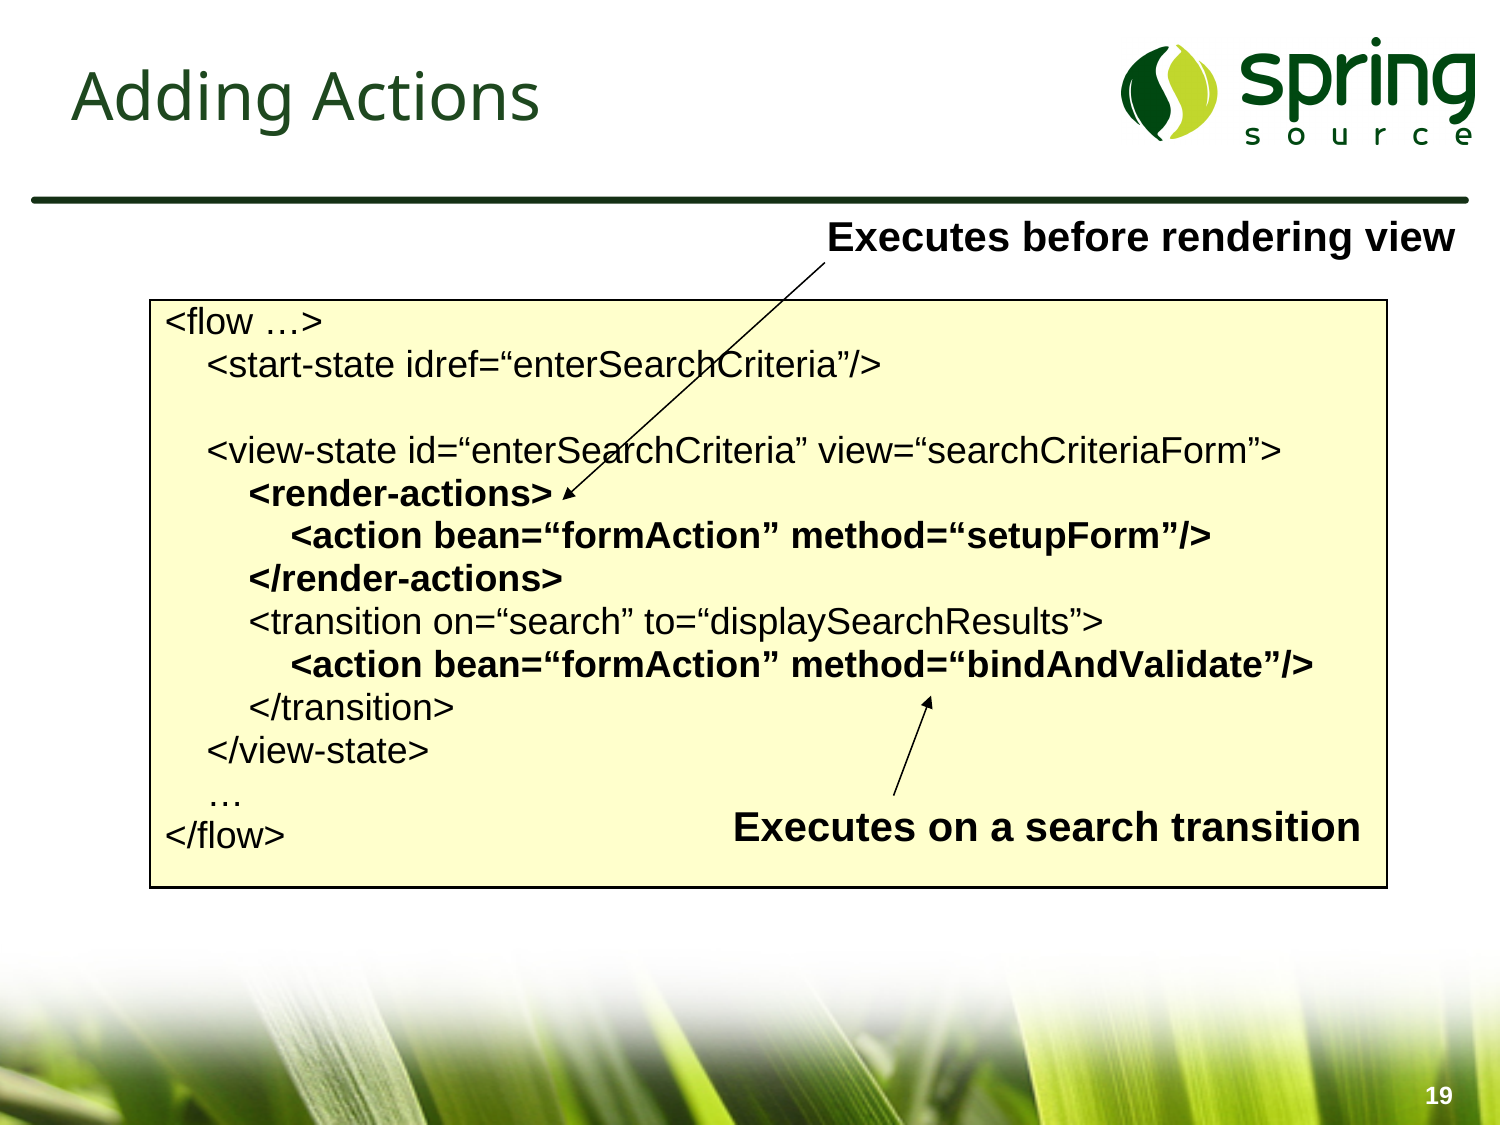

# Adding Actions
Executes before rendering view
<flow …>
 <start-state idref=“enterSearchCriteria”/>
 <view-state id=“enterSearchCriteria” view=“searchCriteriaForm”>
 <render-actions>
 <action bean=“formAction” method=“setupForm”/>
 </render-actions>
 <transition on=“search” to=“displaySearchResults”>
 <action bean=“formAction” method=“bindAndValidate”/>
 </transition>
 </view-state>
 …
</flow>
Executes on a search transition